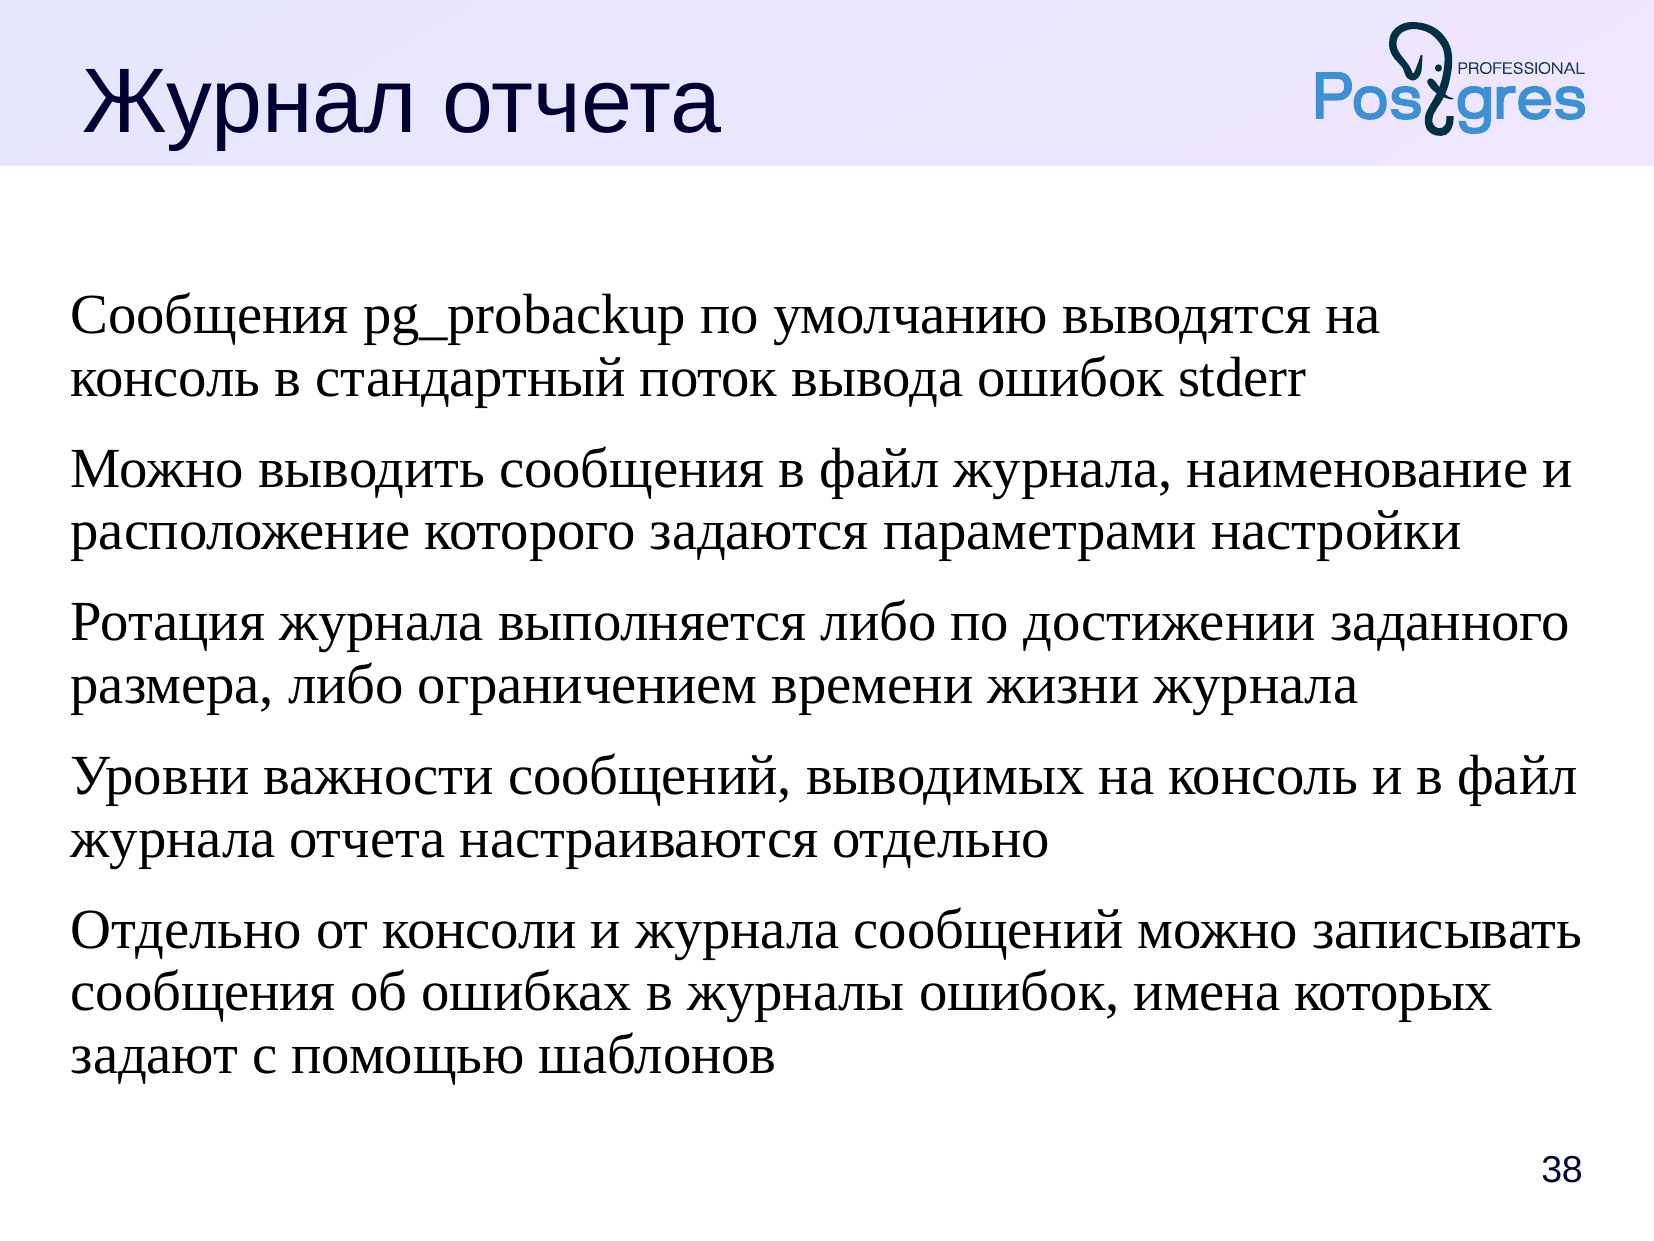

# Журнал отчета
Сообщения pg_probackup по умолчанию выводятся на консоль в стандартный поток вывода ошибок stderr
Можно выводить сообщения в файл журнала, наименование и расположение которого задаются параметрами настройки
Ротация журнала выполняется либо по достижении заданного размера, либо ограничением времени жизни журнала
Уровни важности сообщений, выводимых на консоль и в файл журнала отчета настраиваются отдельно
Отдельно от консоли и журнала сообщений можно записывать сообщения об ошибках в журналы ошибок, имена которых задают с помощью шаблонов